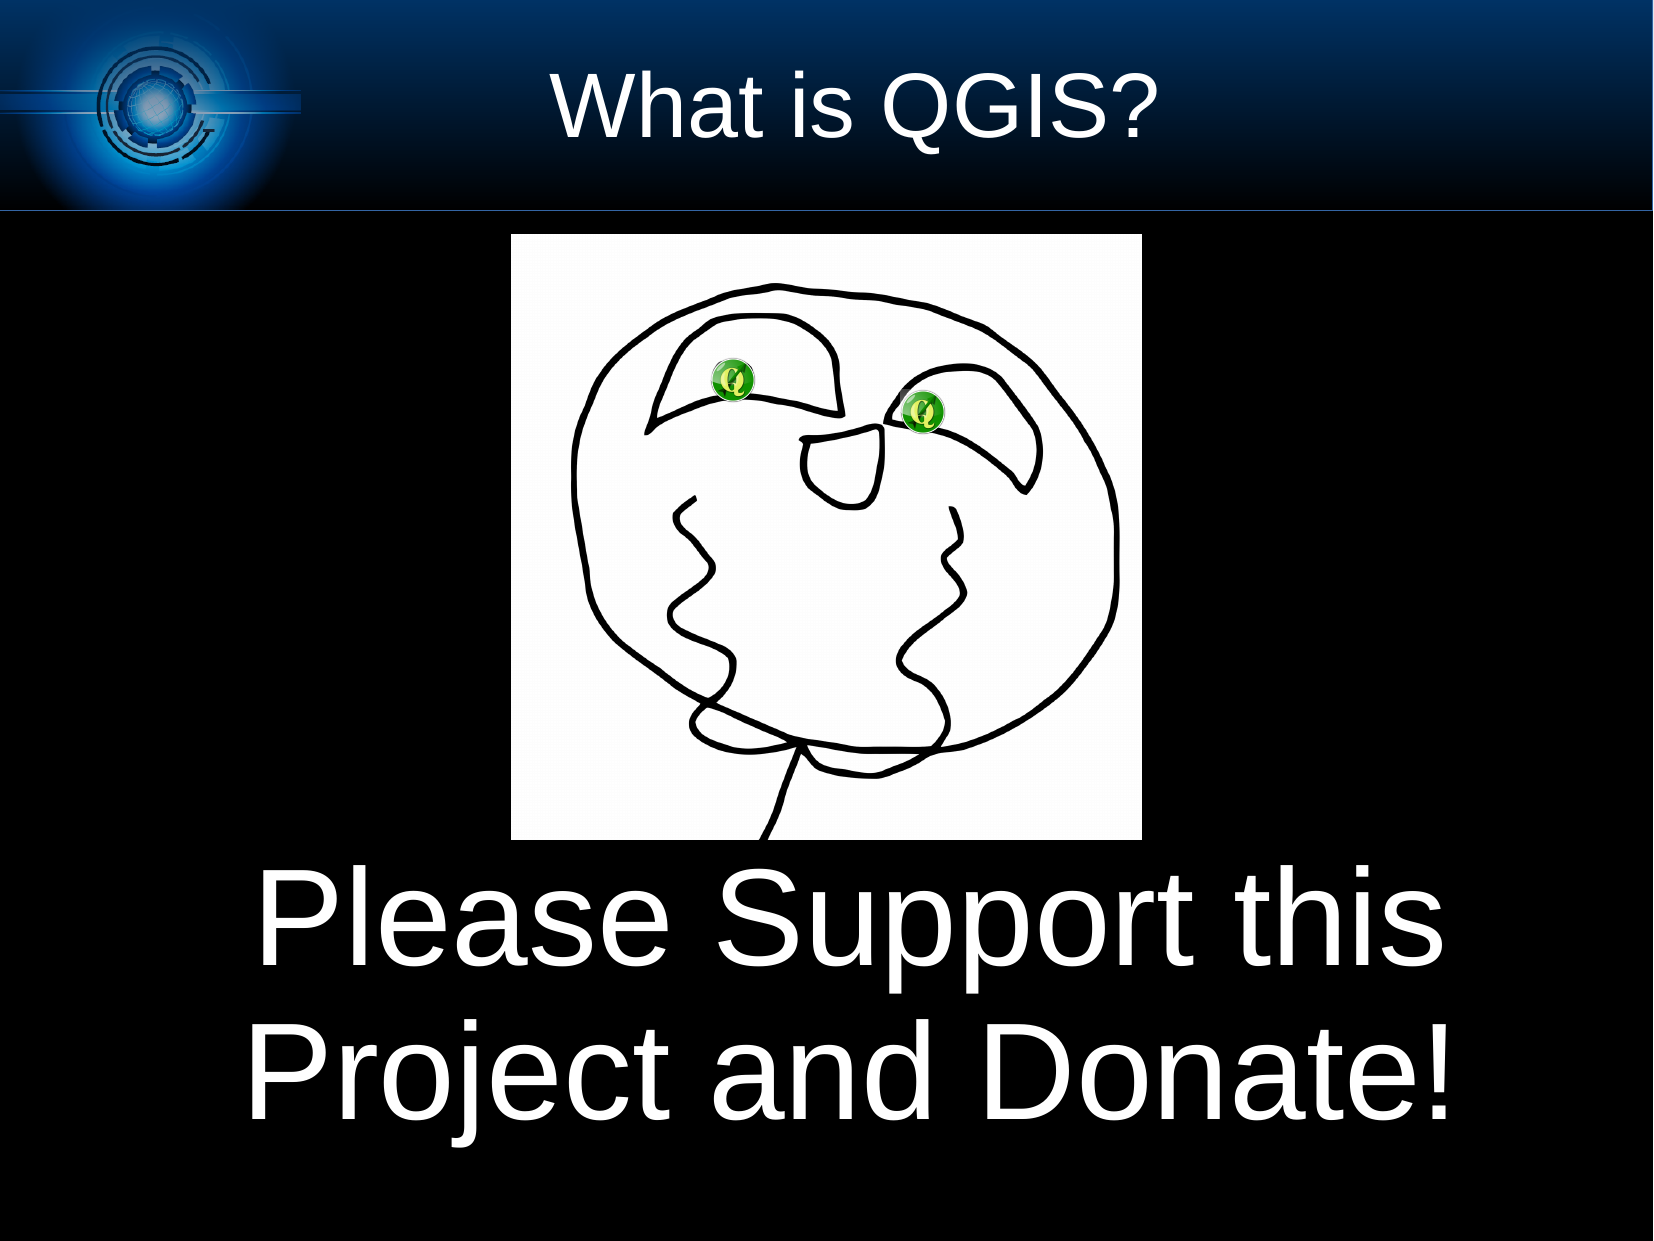

# What is QGIS?
Please Support this Project and Donate!